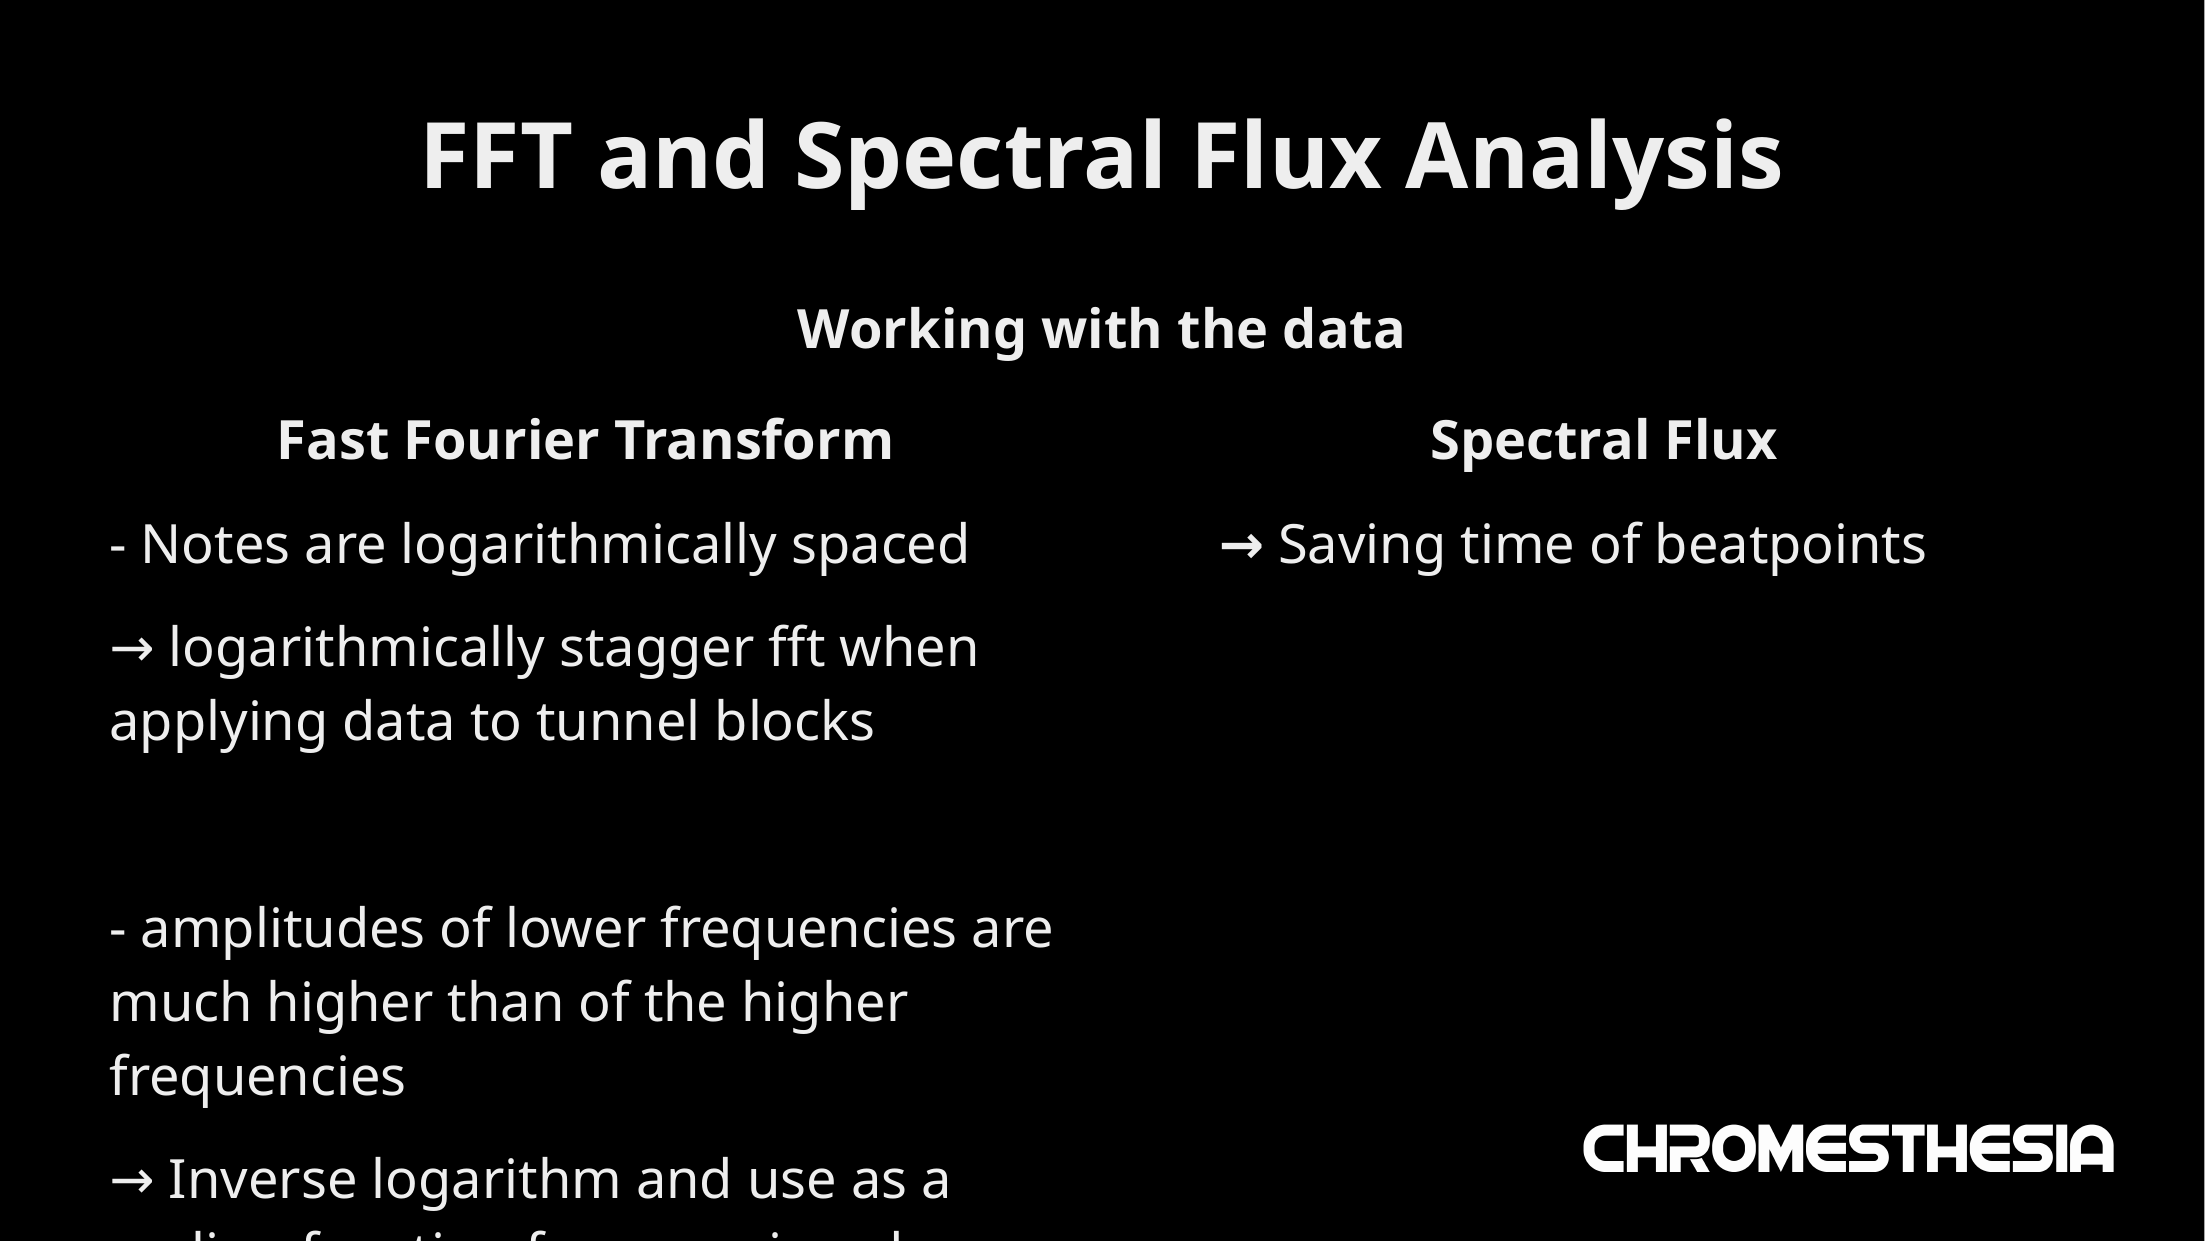

# FFT and Spectral Flux Analysis
Working with the data
Fast Fourier Transform
- Notes are logarithmically spaced
→ logarithmically stagger fft when applying data to tunnel blocks
- amplitudes of lower frequencies are much higher than of the higher frequencies
→ Inverse logarithm and use as a scaling function for a percieved representation of loudness
Spectral Flux
→ Saving time of beatpoints